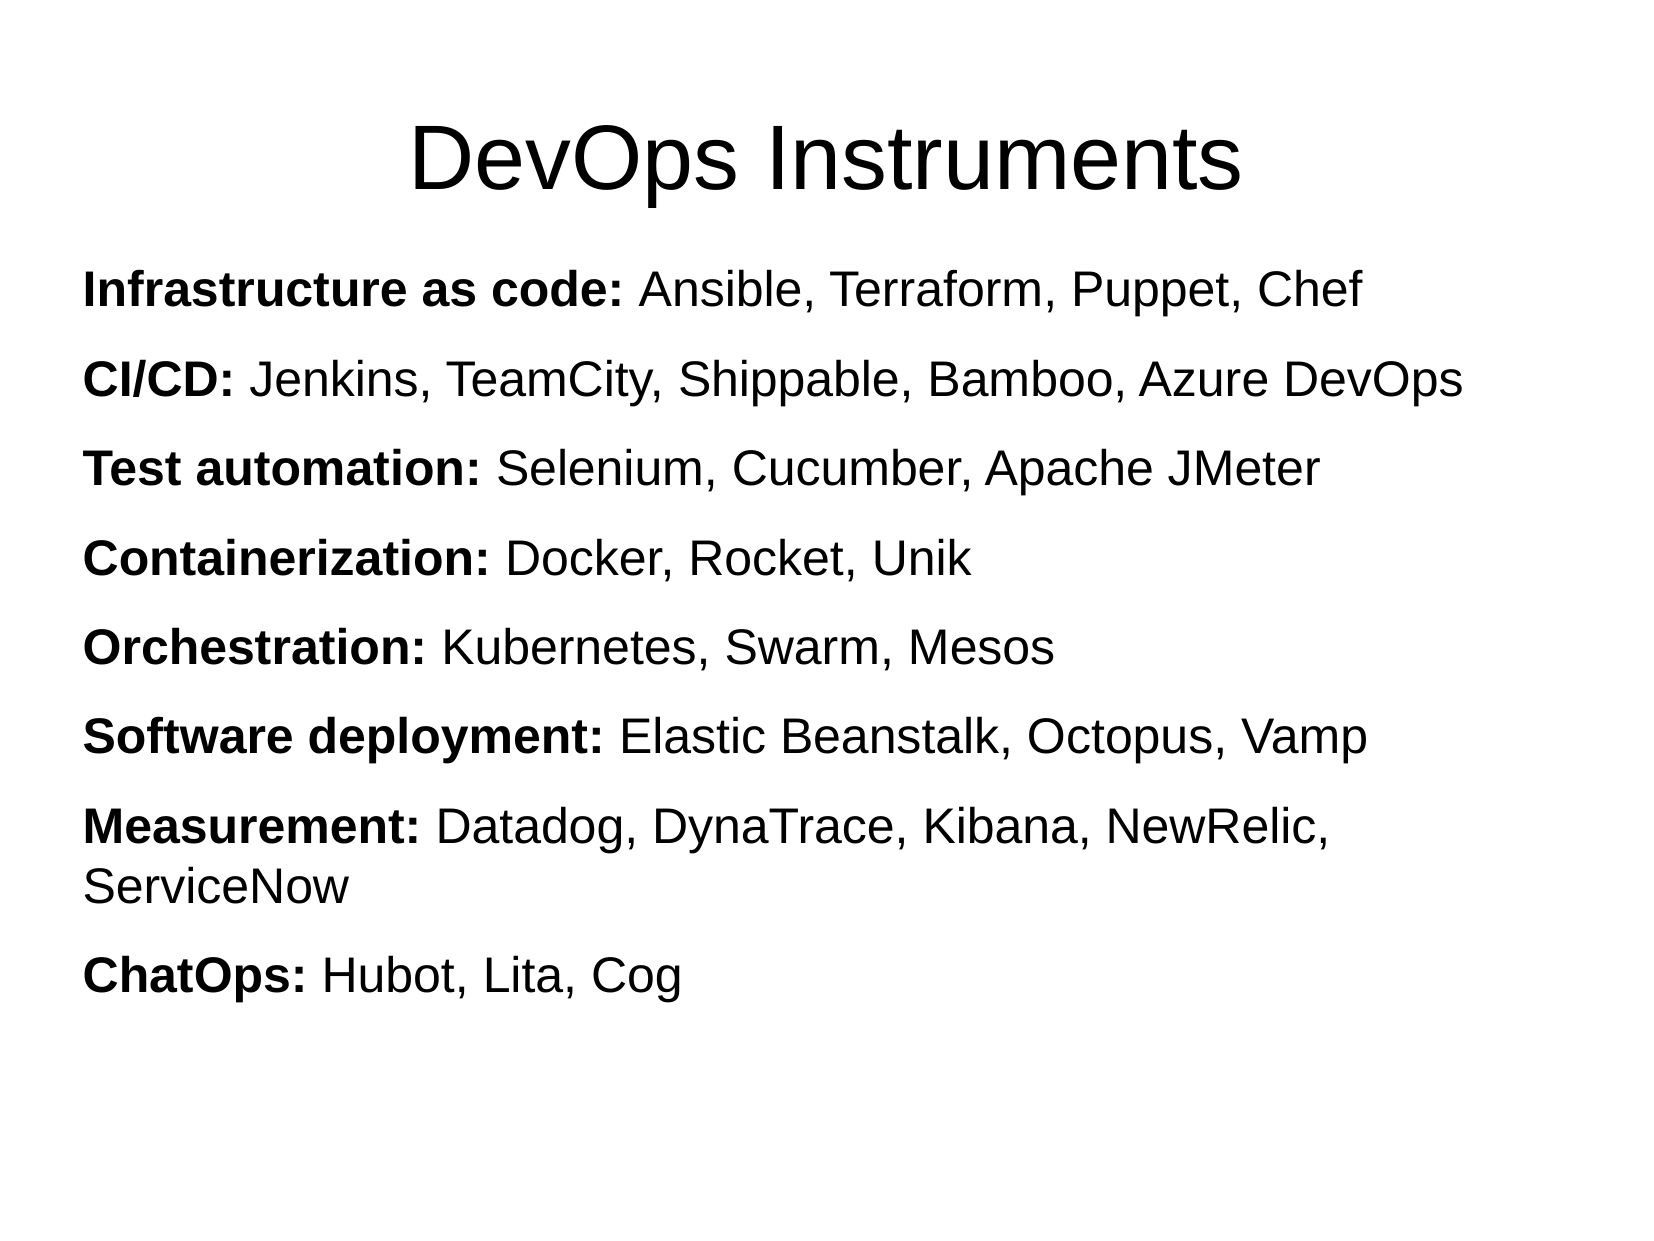

# DevOps Instruments
Infrastructure as code: Ansible, Terraform, Puppet, Chef
CI/CD: Jenkins, TeamCity, Shippable, Bamboo, Azure DevOps
Test automation: Selenium, Cucumber, Apache JMeter
Containerization: Docker, Rocket, Unik
Orchestration: Kubernetes, Swarm, Mesos
Software deployment: Elastic Beanstalk, Octopus, Vamp
Measurement: Datadog, DynaTrace, Kibana, NewRelic, ServiceNow
ChatOps: Hubot, Lita, Cog